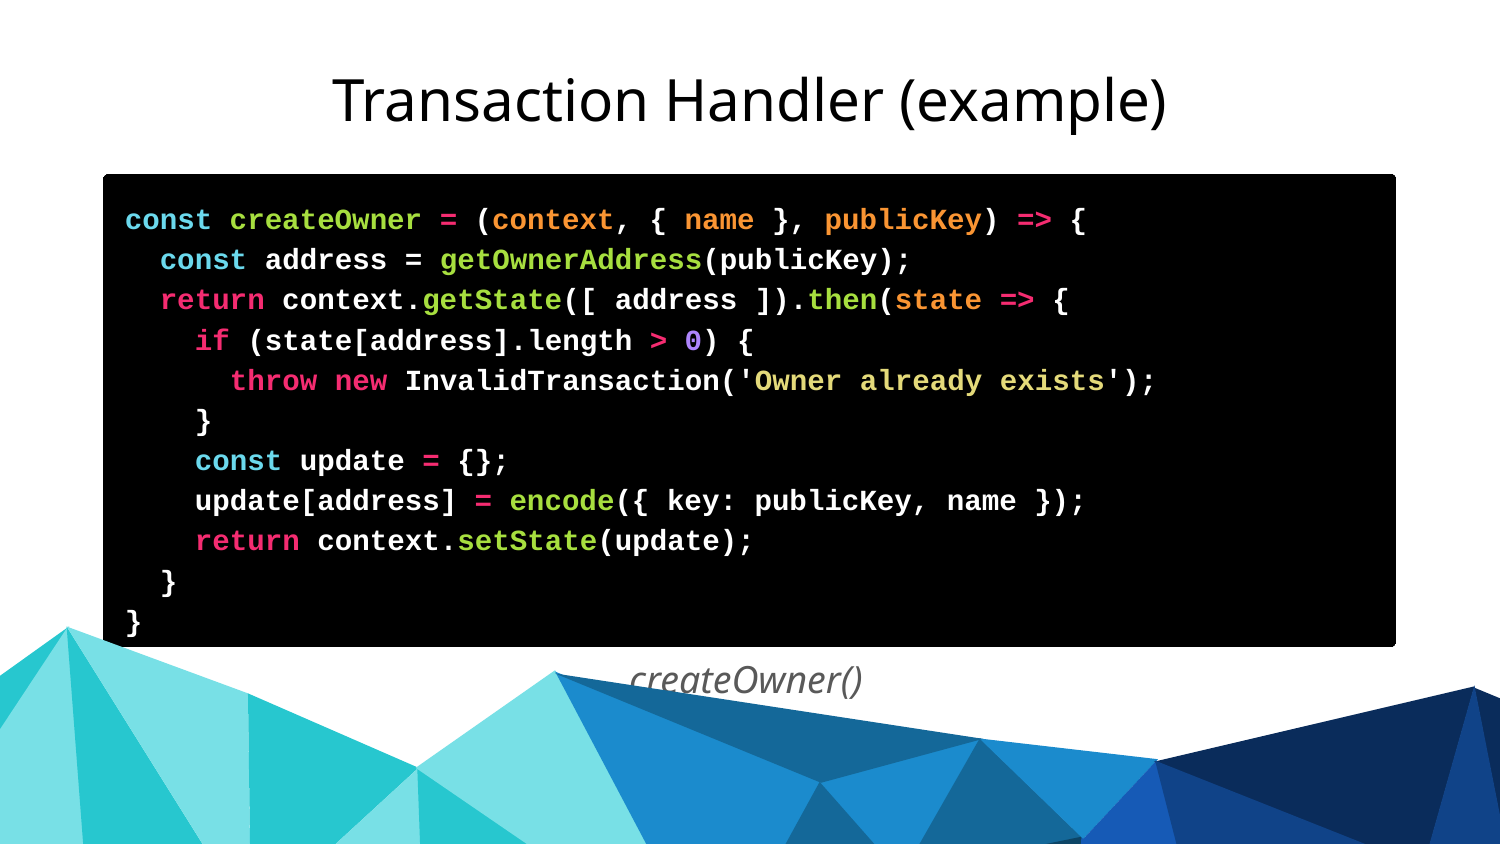

Transaction Handler (example)
const createOwner = (context, { name }, publicKey) => {
}
const createOwner = (context, { name }, publicKey) => {
 return context.setState( );
}
const createOwner = (context, { name }, publicKey) => {
 return context.getState( )
 return context.setState( );
}
const createOwner = (context, { name }, publicKey) => {
 const address = getOwnerAddress(publicKey);
 return context.getState([ address ])
 return context.setState( );
}
const createOwner = (context, { name }, publicKey) => {
 const address = getOwnerAddress(publicKey);
 return context.getState([ address ]).then(state => {
 return context.setState( );
 }
}
const createOwner = (context, { name }, publicKey) => {
 const address = getOwnerAddress(publicKey);
 return context.getState([ address ]).then(state => {
 if (state[address].length > 0) {
 }
 return context.setState( );
 }
}
const createOwner = (context, { name }, publicKey) => {
 const address = getOwnerAddress(publicKey);
 return context.getState([ address ]).then(state => {
 if (state[address].length > 0) {
 throw new InvalidTransaction('Owner already exists');
 }
 return context.setState( );
 }
}
const createOwner = (context, { name }, publicKey) => {
 const address = getOwnerAddress(publicKey);
 return context.getState([ address ]).then(state => {
 if (state[address].length > 0) {
 throw new InvalidTransaction('Owner already exists');
 }
 const update = {};
 return context.setState(update);
 }
}
const createOwner = (context, { name }, publicKey) => {
 const address = getOwnerAddress(publicKey);
 return context.getState([ address ]).then(state => {
 if (state[address].length > 0) {
 throw new InvalidTransaction('Owner already exists');
 }
 const update = {};
 update[address] = { key: publicKey, name } ;
 return context.setState(update);
 }
}
const createOwner = (context, { name }, publicKey) => {
 const address = getOwnerAddress(publicKey);
 return context.getState([ address ]).then(state => {
 if (state[address].length > 0) {
 throw new InvalidTransaction('Owner already exists');
 }
 const update = {};
 update[address] = encode({ key: publicKey, name });
 return context.setState(update);
 }
}
# createOwner()